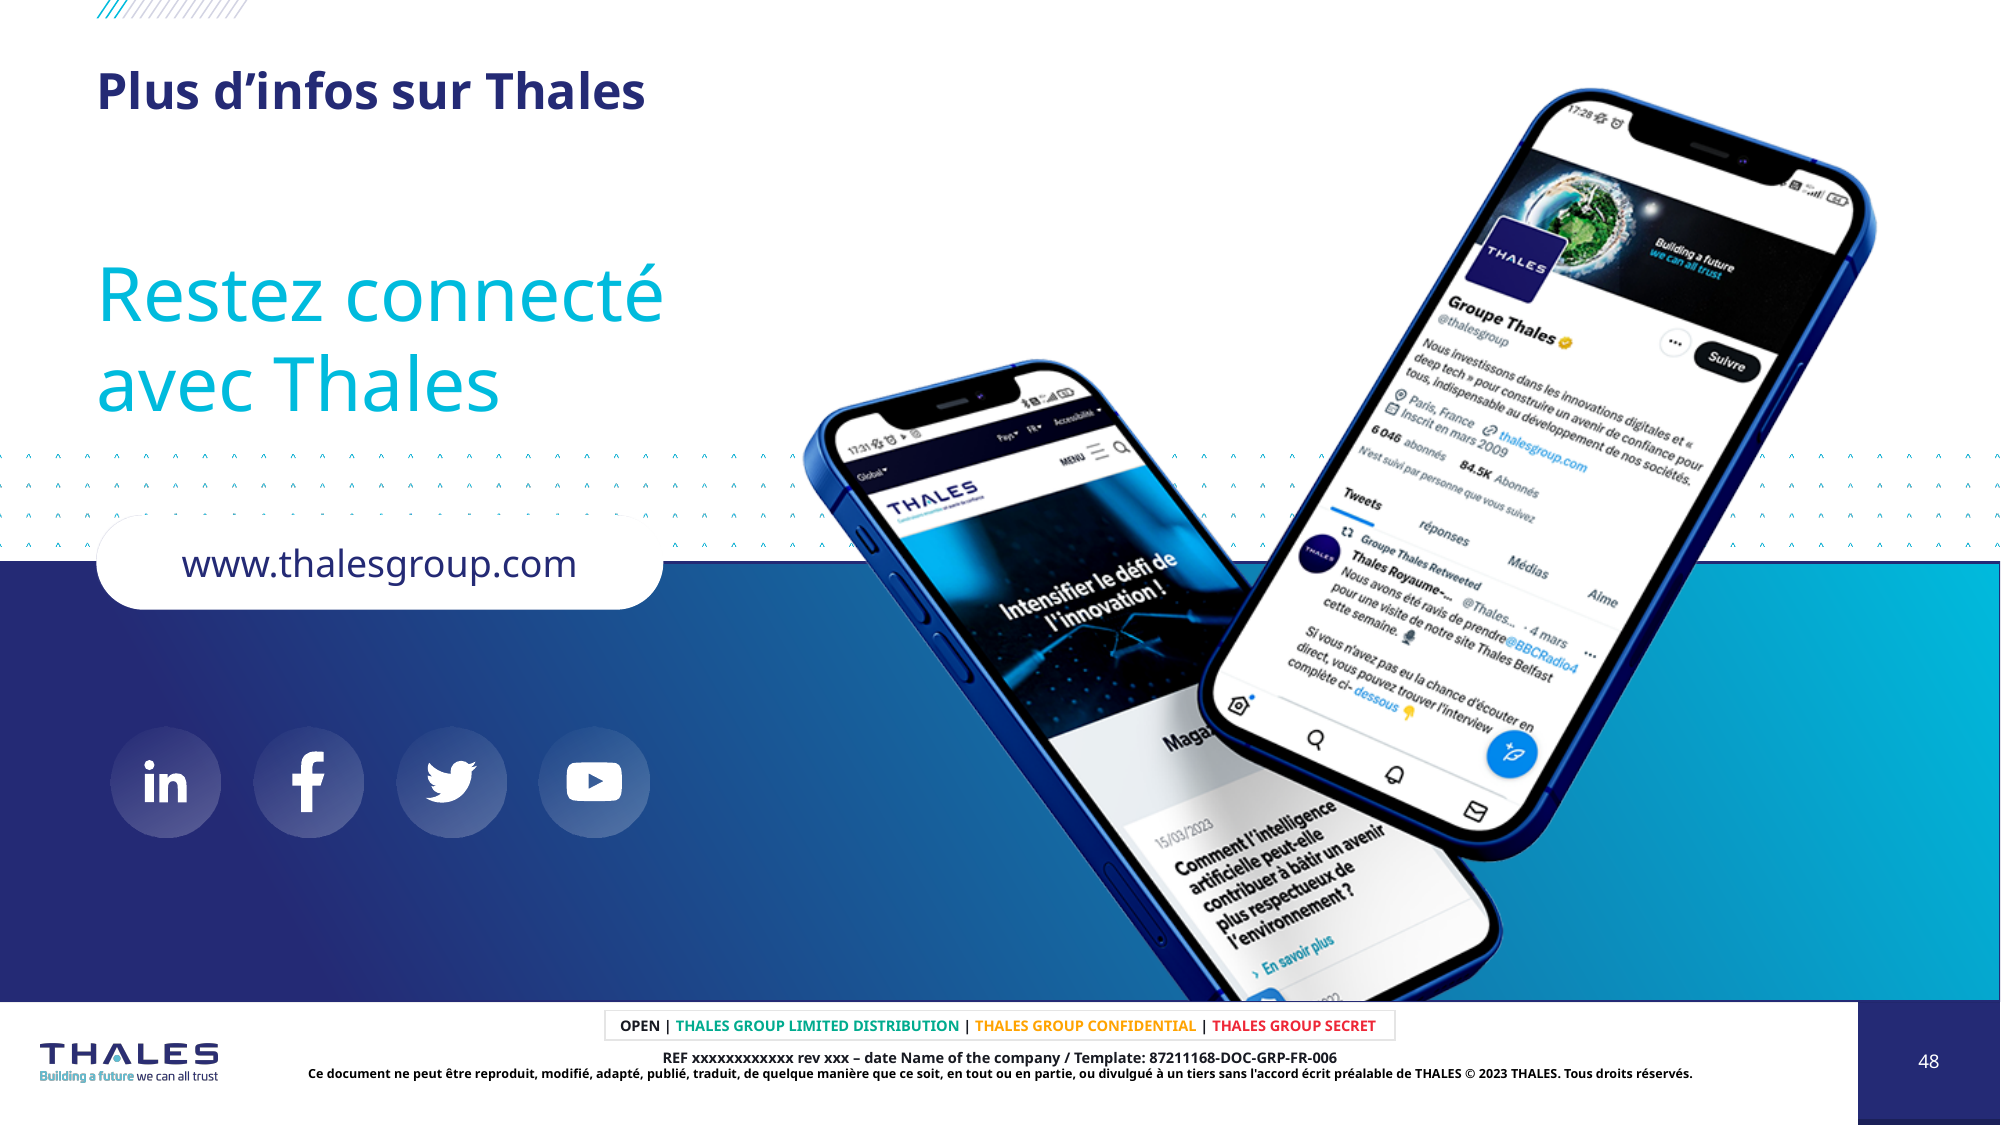

# Plus d’infos sur Thales
Restez connecté avec Thales